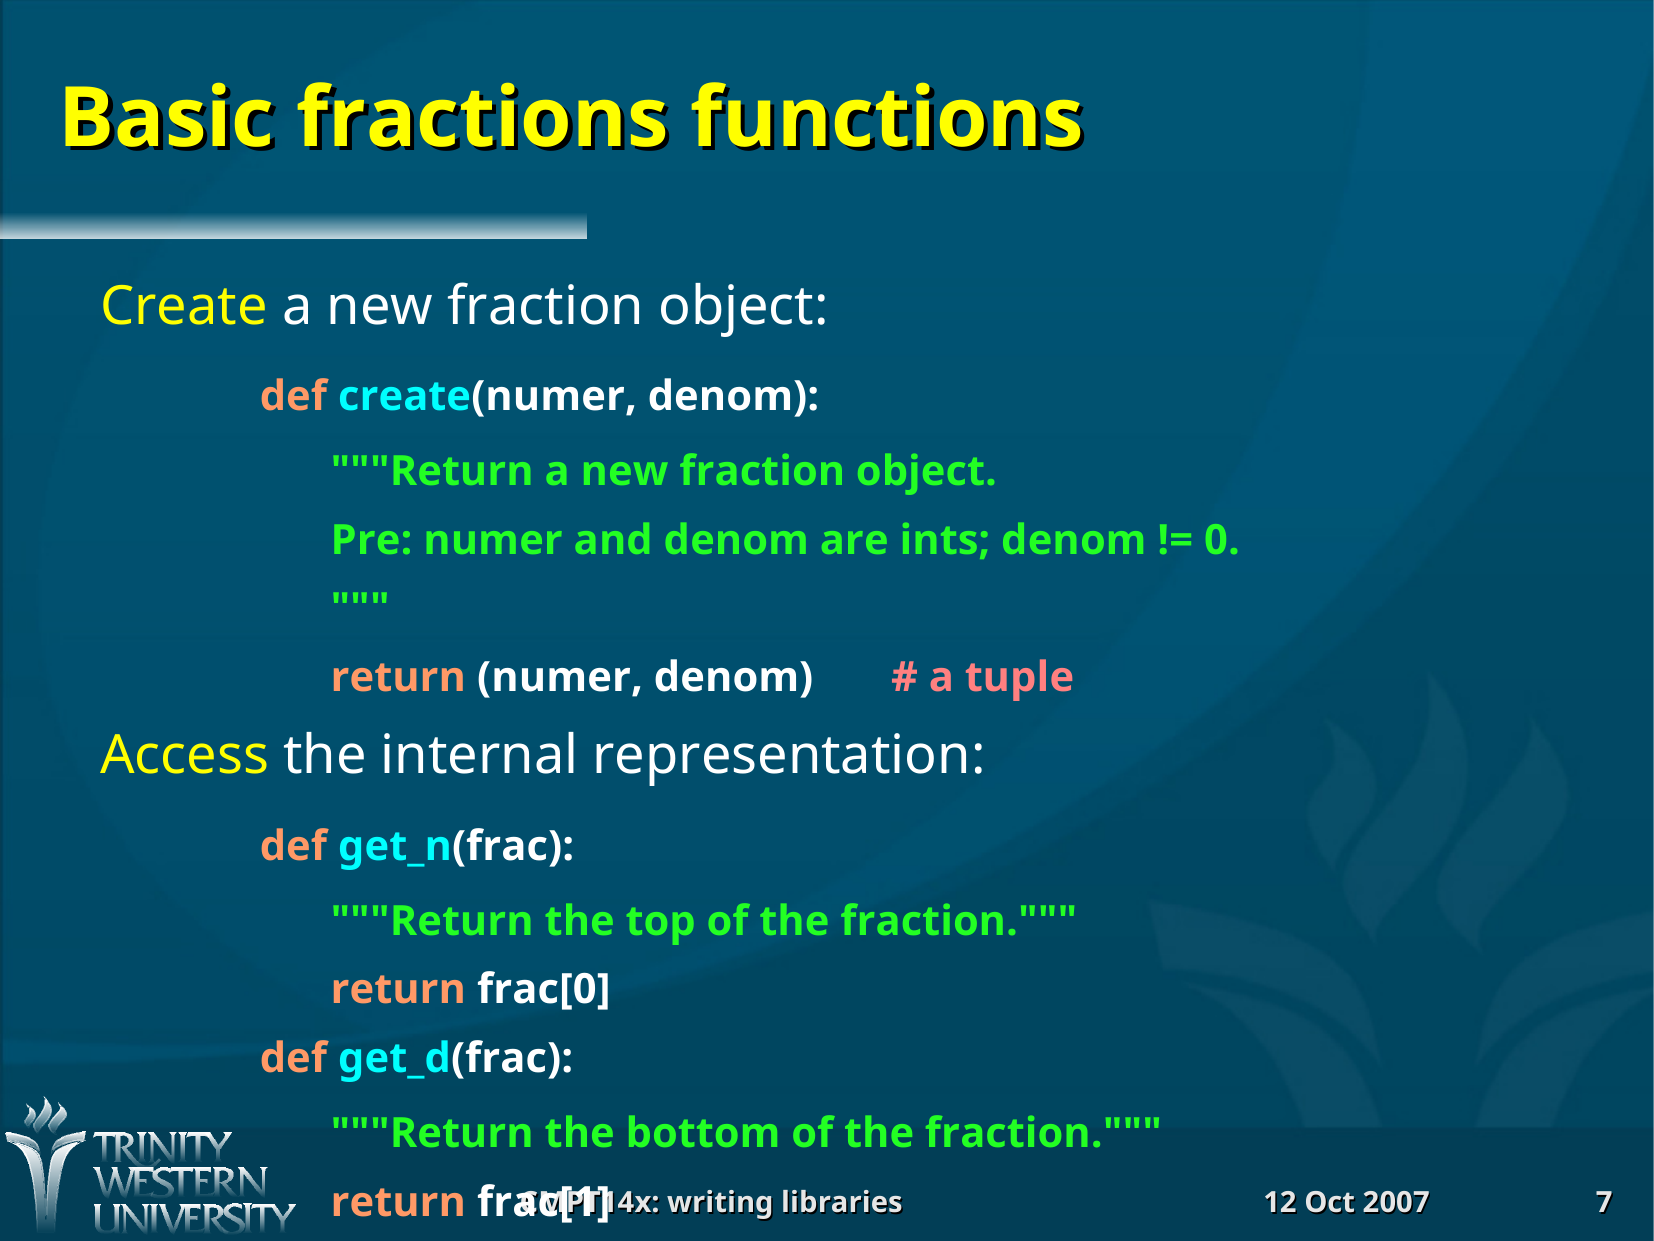

# Basic fractions functions
Create a new fraction object:
def create(numer, denom):
"""Return a new fraction object.
Pre: numer and denom are ints; denom != 0.
"""
return (numer, denom)		# a tuple
Access the internal representation:
def get_n(frac):
"""Return the top of the fraction."""
return frac[0]
def get_d(frac):
"""Return the bottom of the fraction."""
return frac[1]
CMPT14x: writing libraries
12 Oct 2007
7